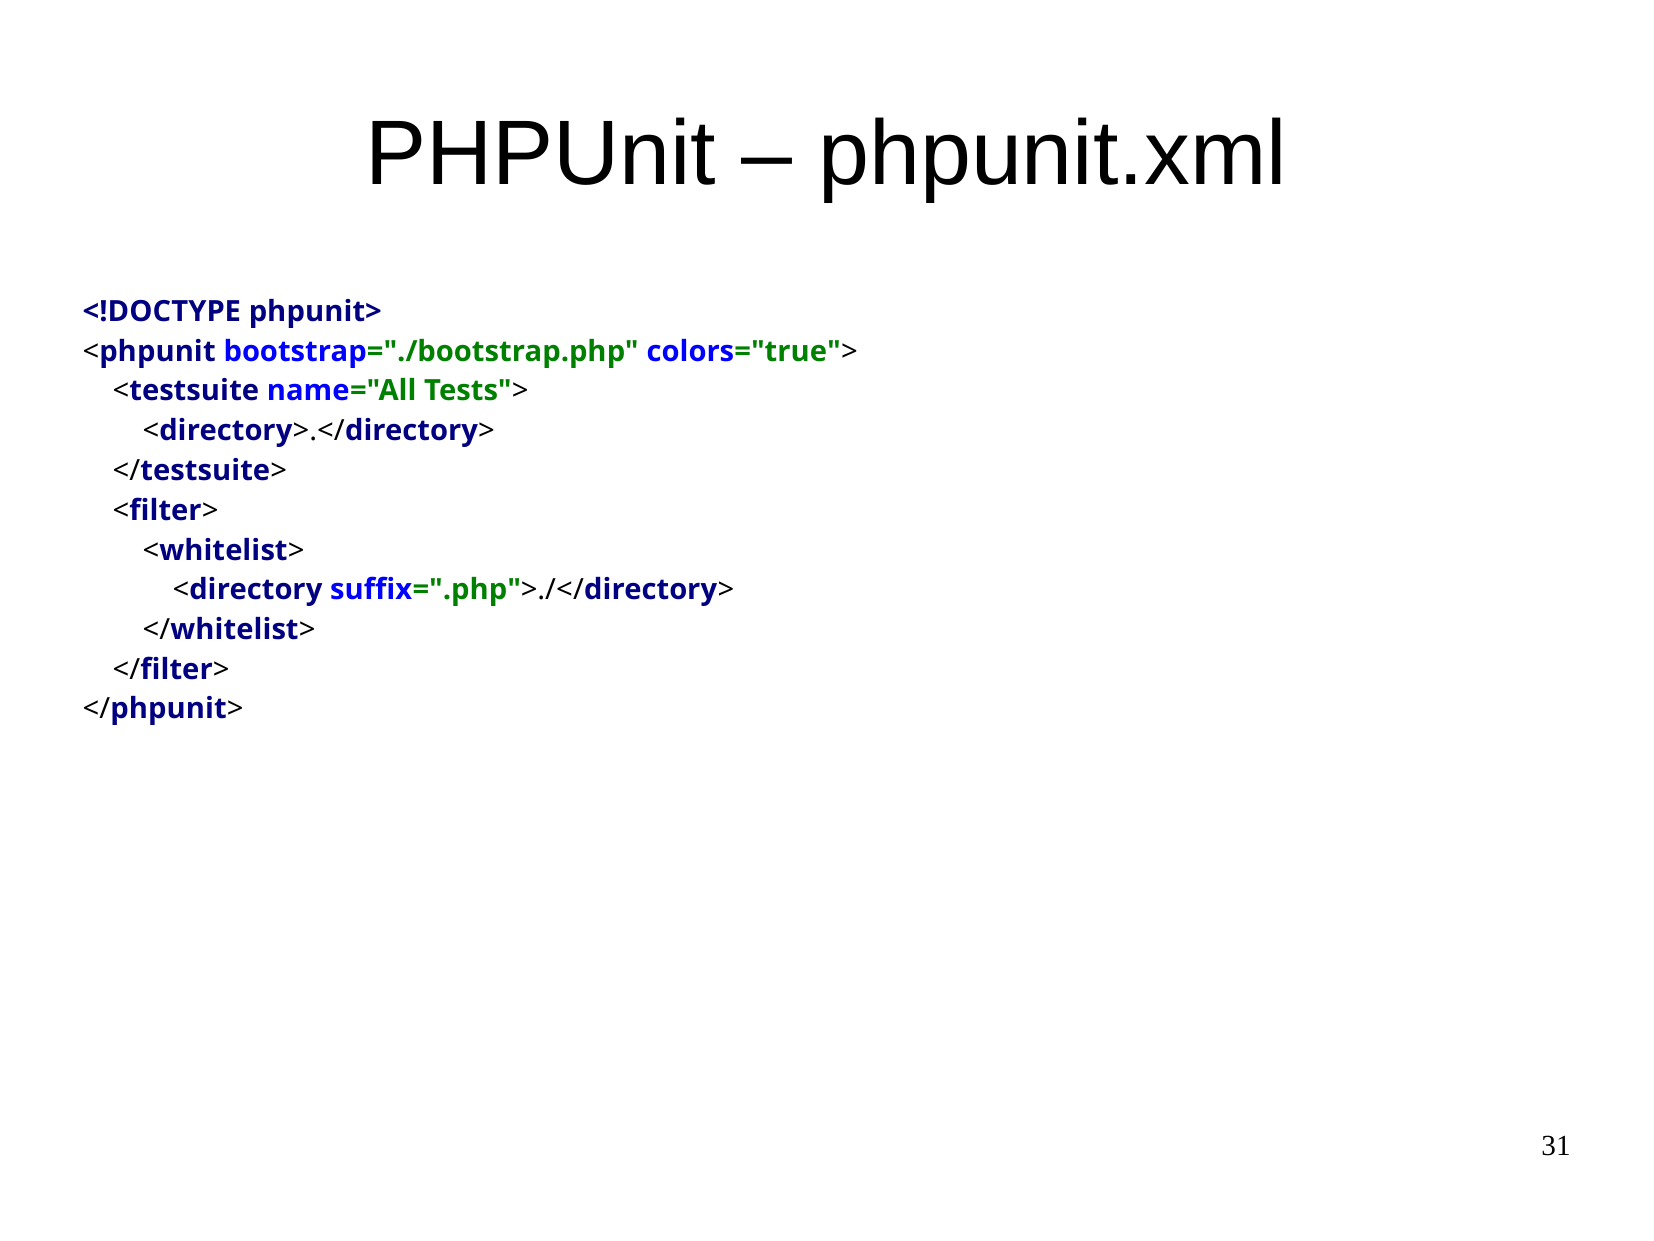

# PHPUnit – phpunit.xml
<!DOCTYPE phpunit>
<phpunit bootstrap="./bootstrap.php" colors="true">
 <testsuite name="All Tests">
 <directory>.</directory>
 </testsuite>
 <filter>
 <whitelist>
 <directory suffix=".php">./</directory>
 </whitelist>
 </filter>
</phpunit>
31